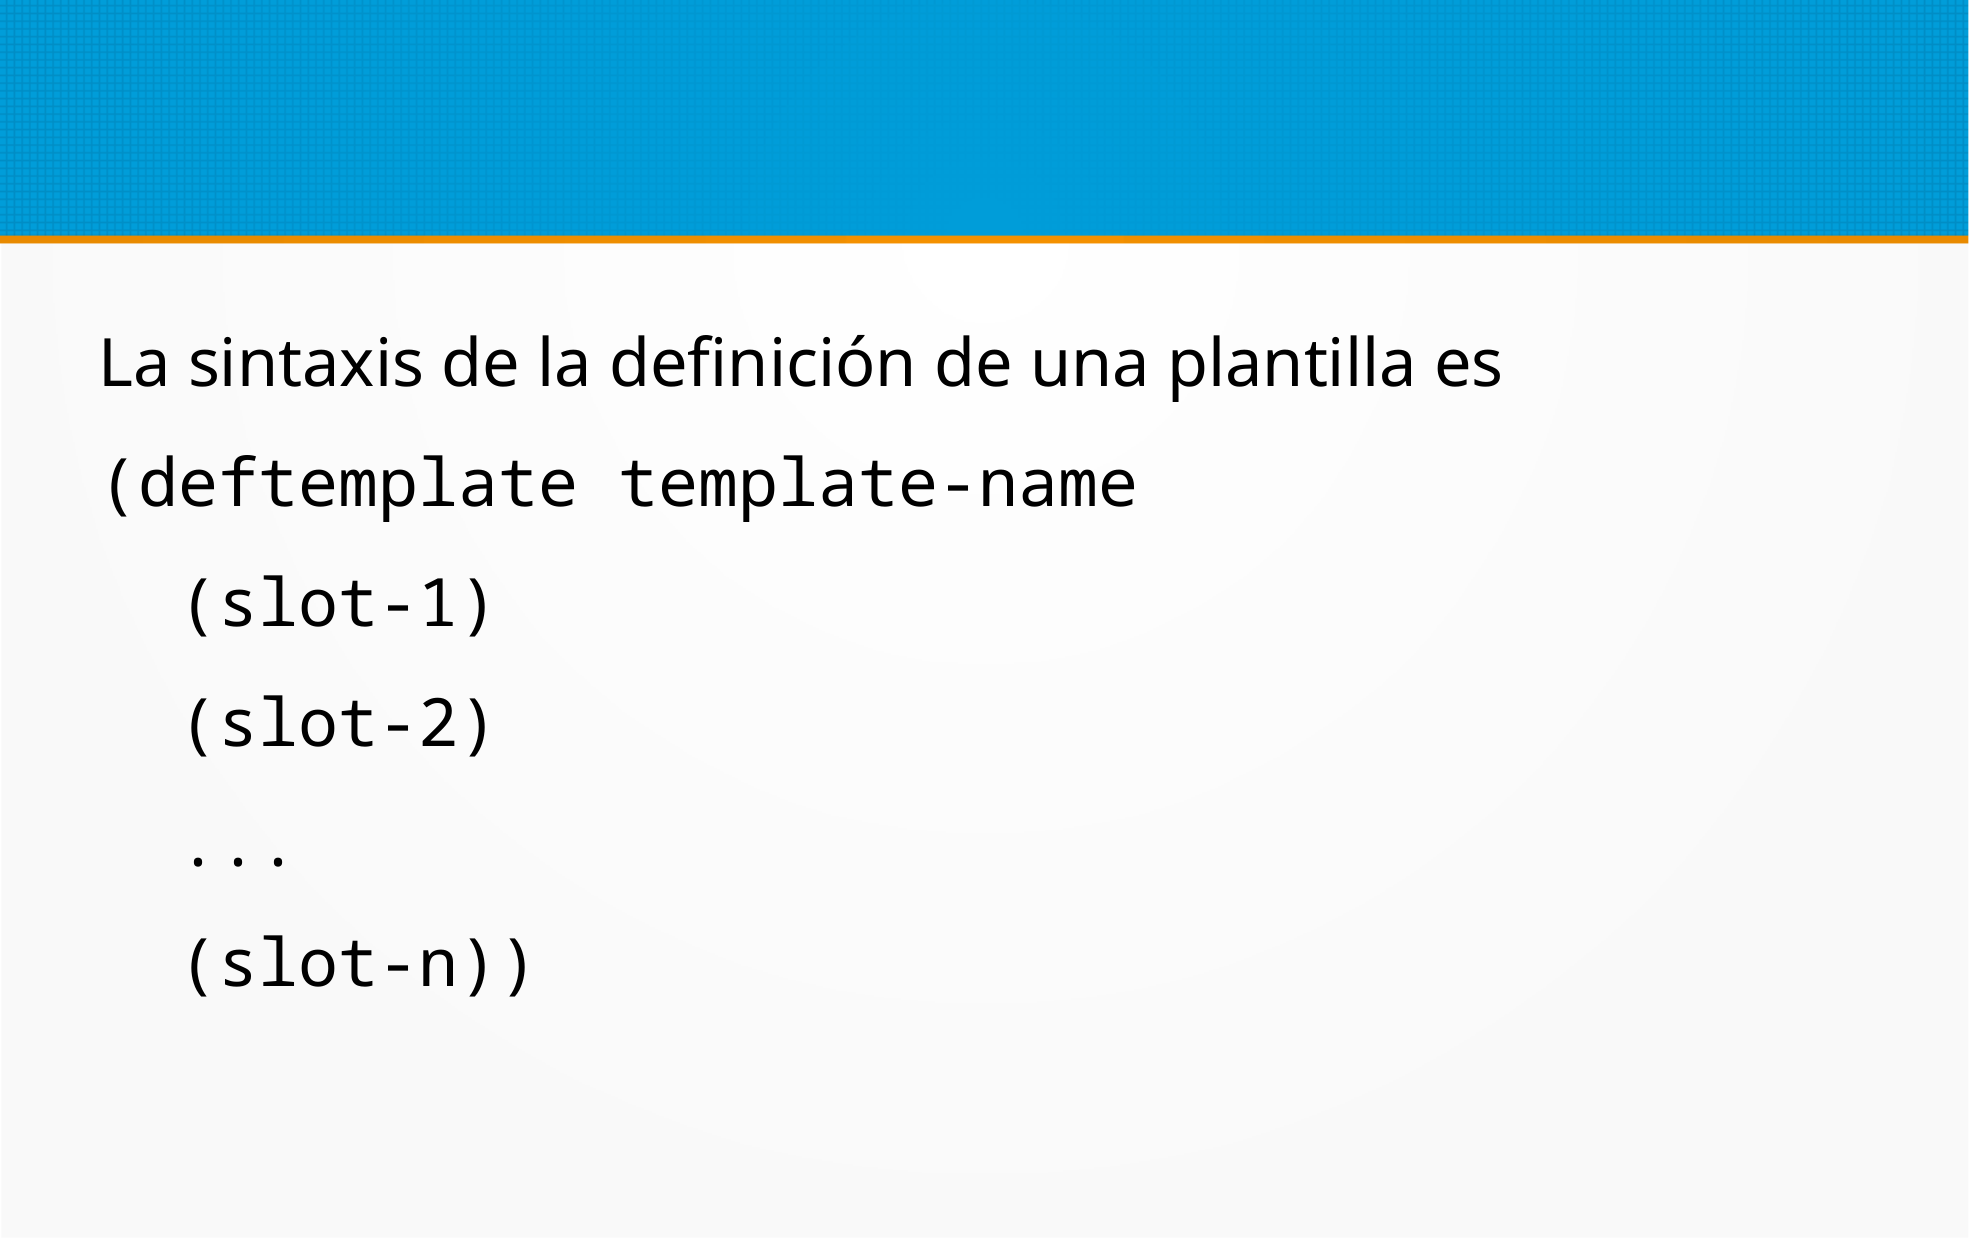

#
La sintaxis de la definición de una plantilla es
(deftemplate template-name
 (slot-1)
 (slot-2)
 ...
 (slot-n))